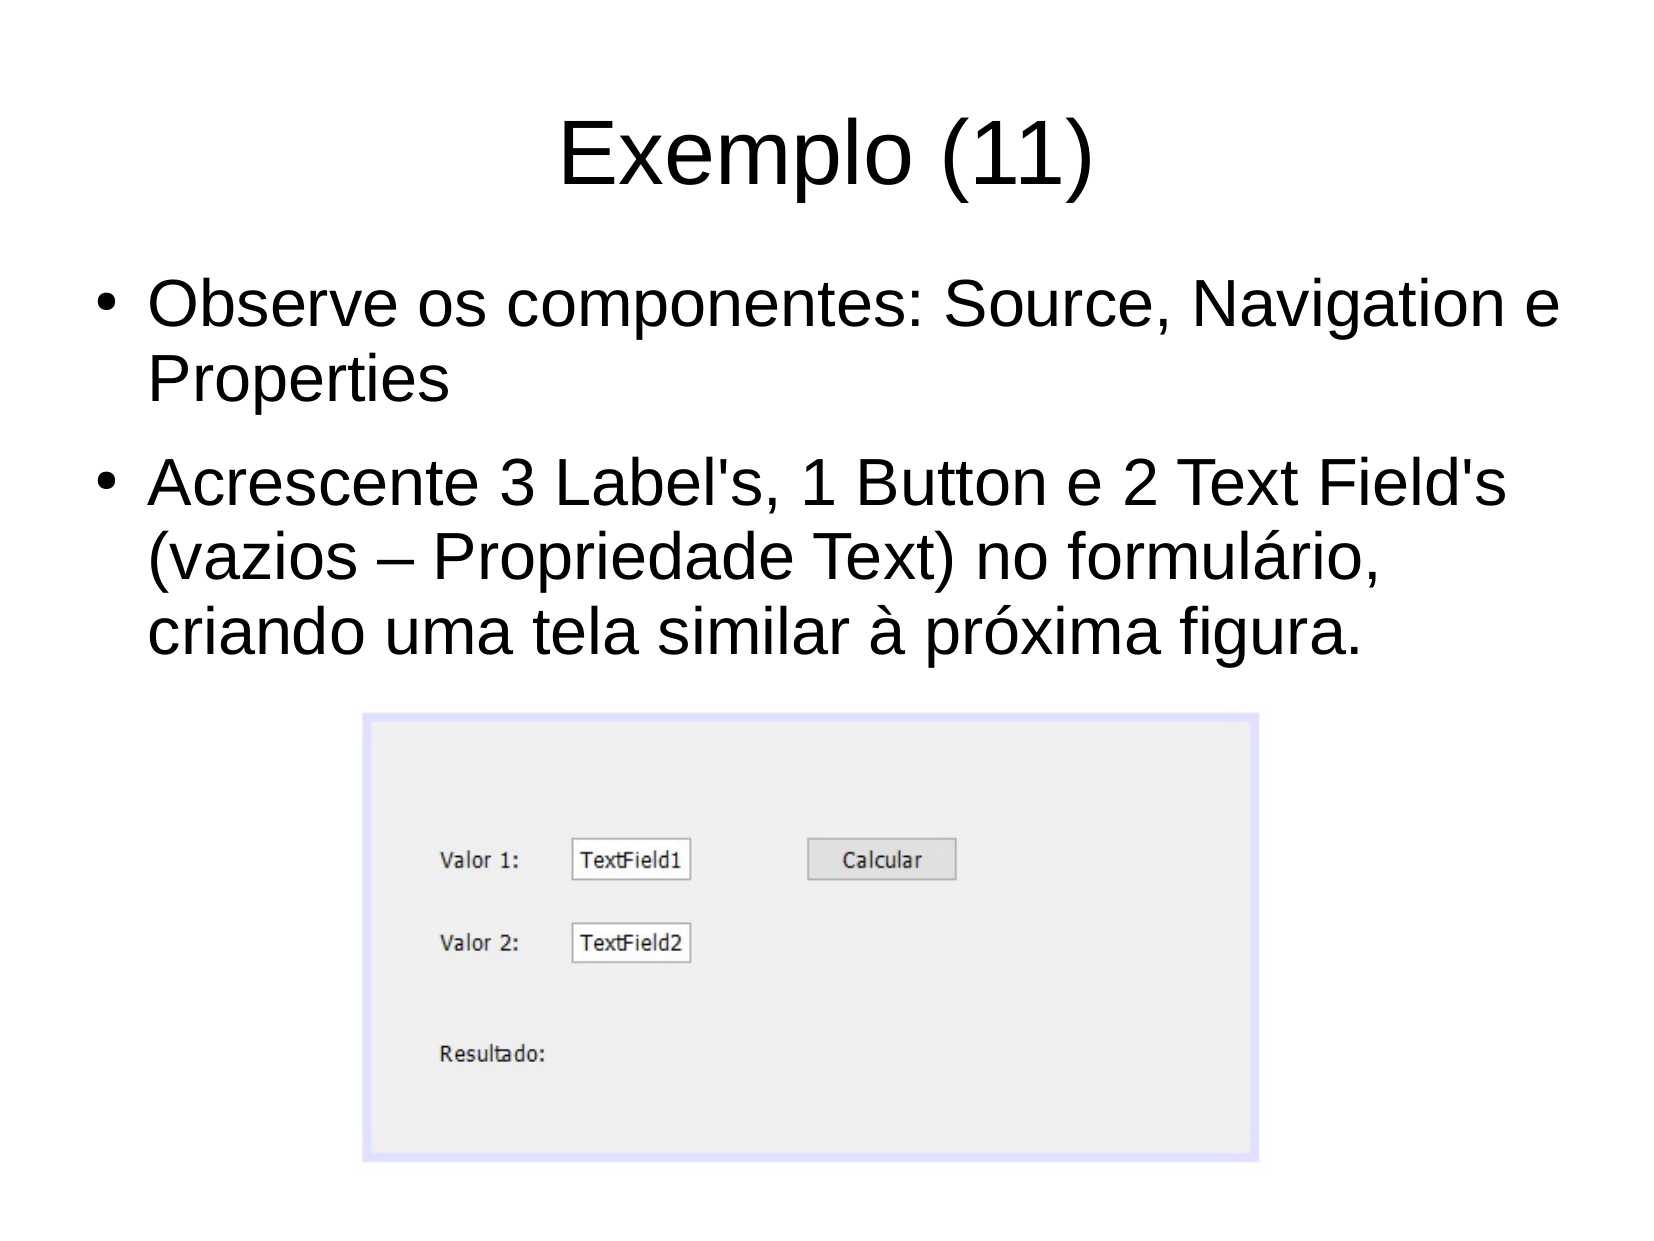

# Exemplo (11)
Observe os componentes: Source, Navigation e Properties
Acrescente 3 Label's, 1 Button e 2 Text Field's (vazios – Propriedade Text) no formulário, criando uma tela similar à próxima figura.